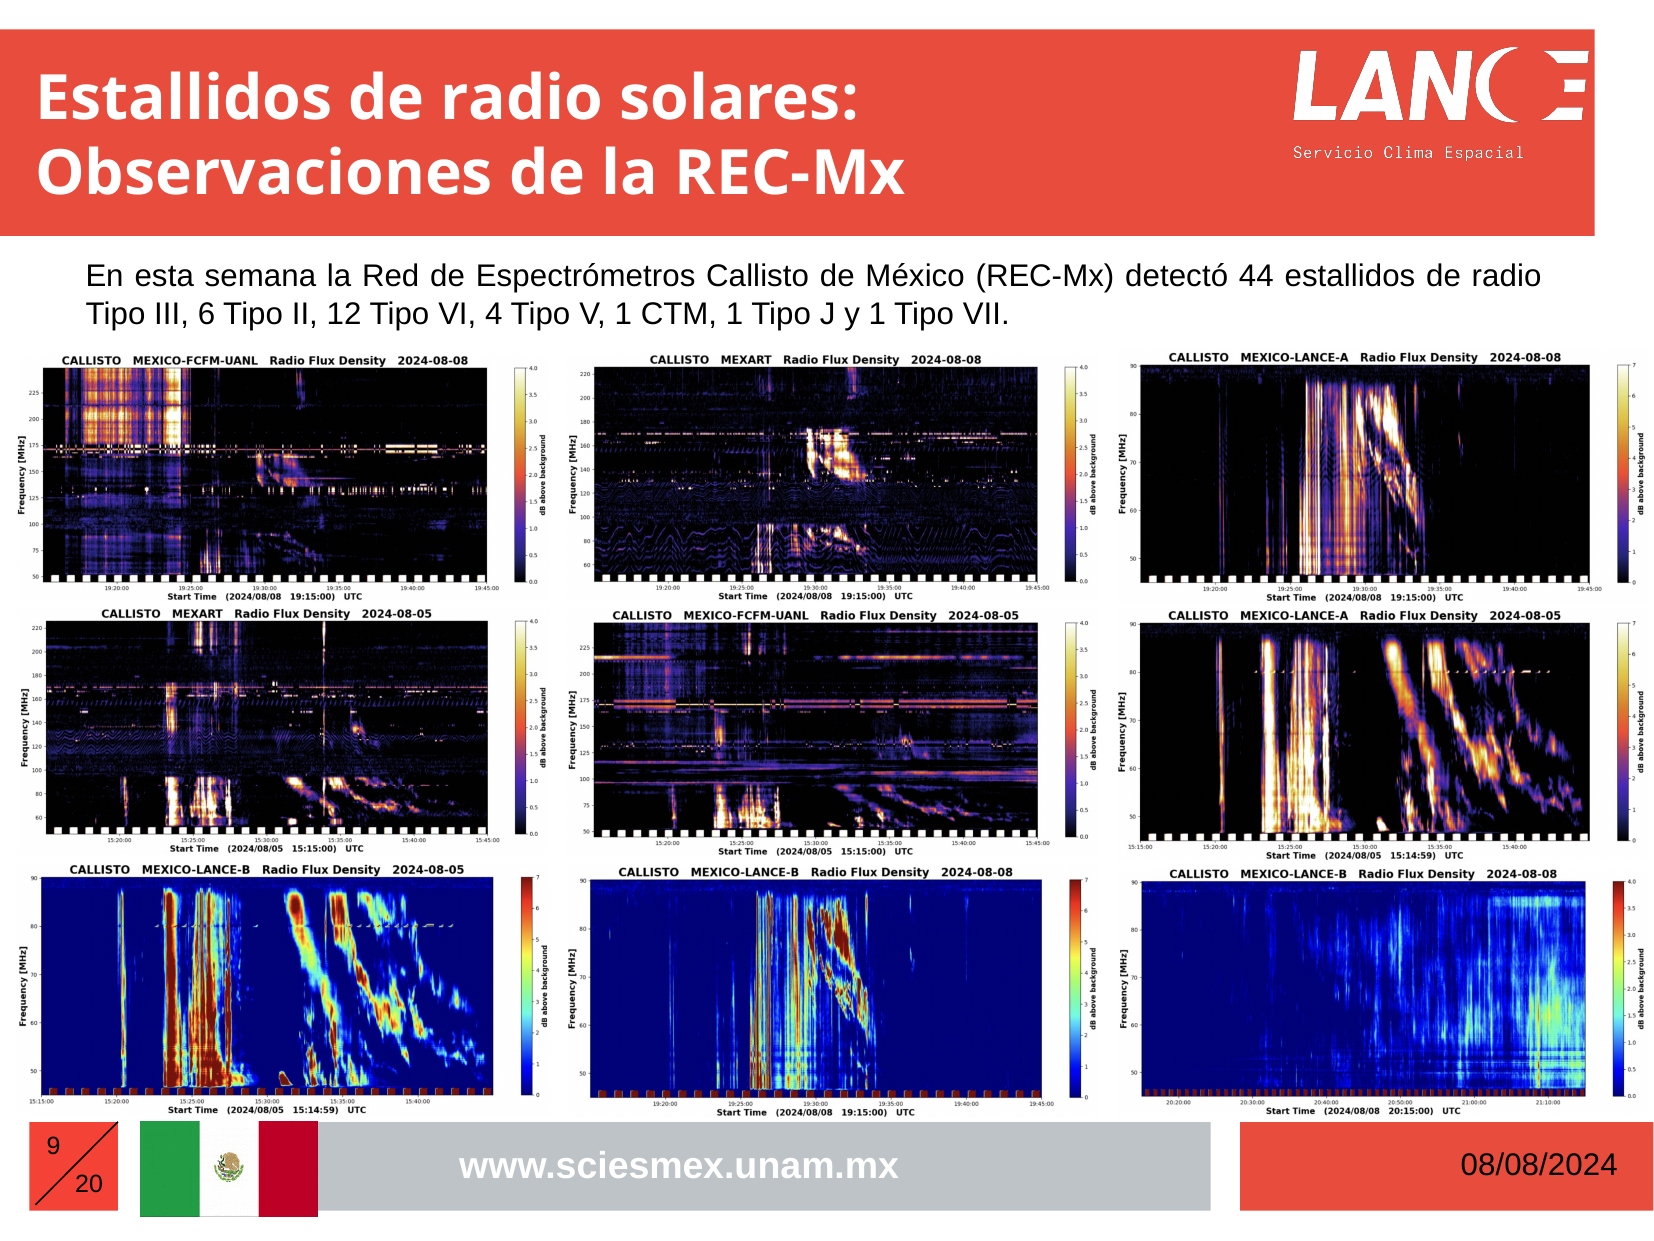

Estallidos de radio solares:
Observaciones de la REC-Mx
En esta semana la Red de Espectrómetros Callisto de México (REC-Mx) detectó 44 estallidos de radio Tipo III, 6 Tipo II, 12 Tipo VI, 4 Tipo V, 1 CTM, 1 Tipo J y 1 Tipo VII.
www.sciesmex.unam.mx
08/08/2024
20